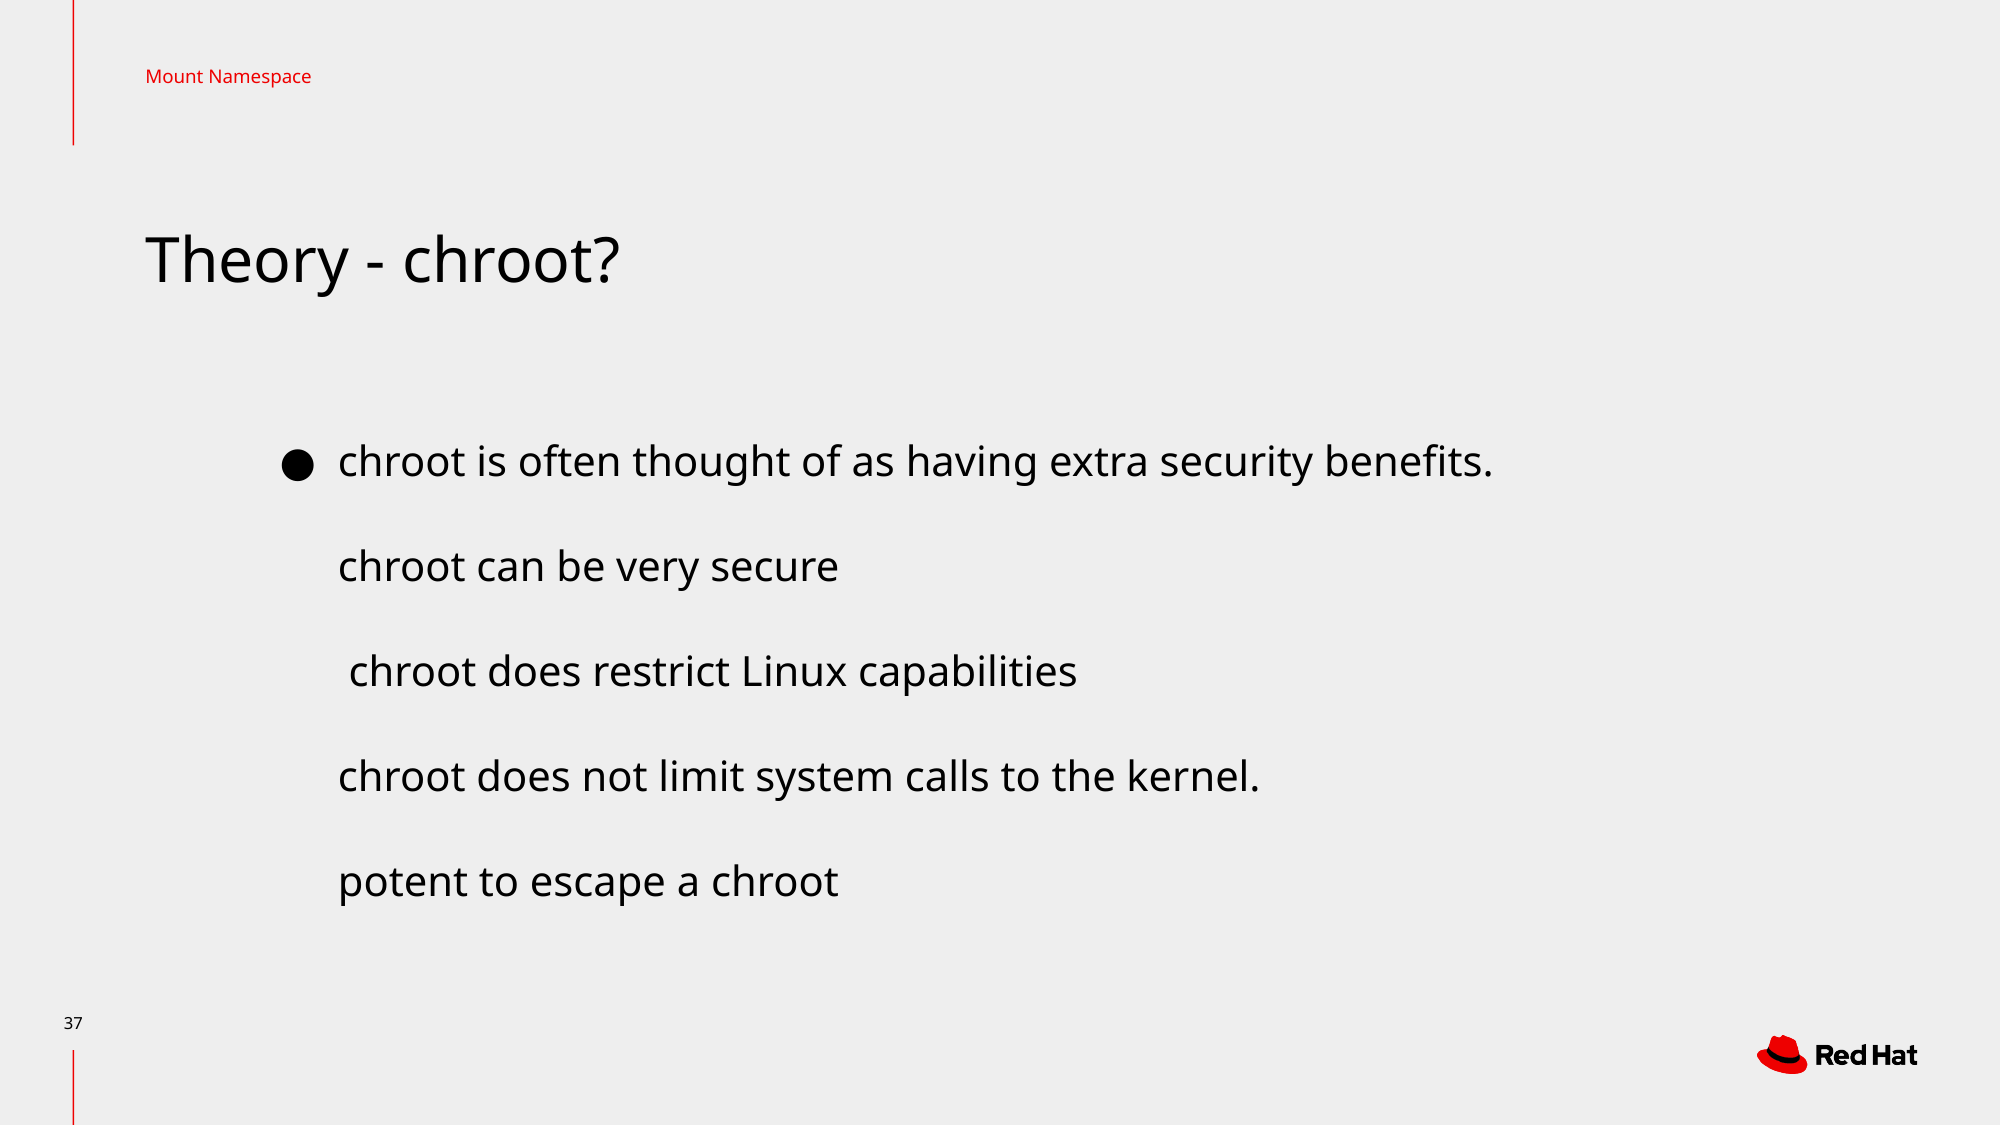

# Mount Namespace
Theory - chroot?
chroot is often thought of as having extra security benefits.
chroot can be very secure
 chroot does restrict Linux capabilities
chroot does not limit system calls to the kernel.
potent to escape a chroot